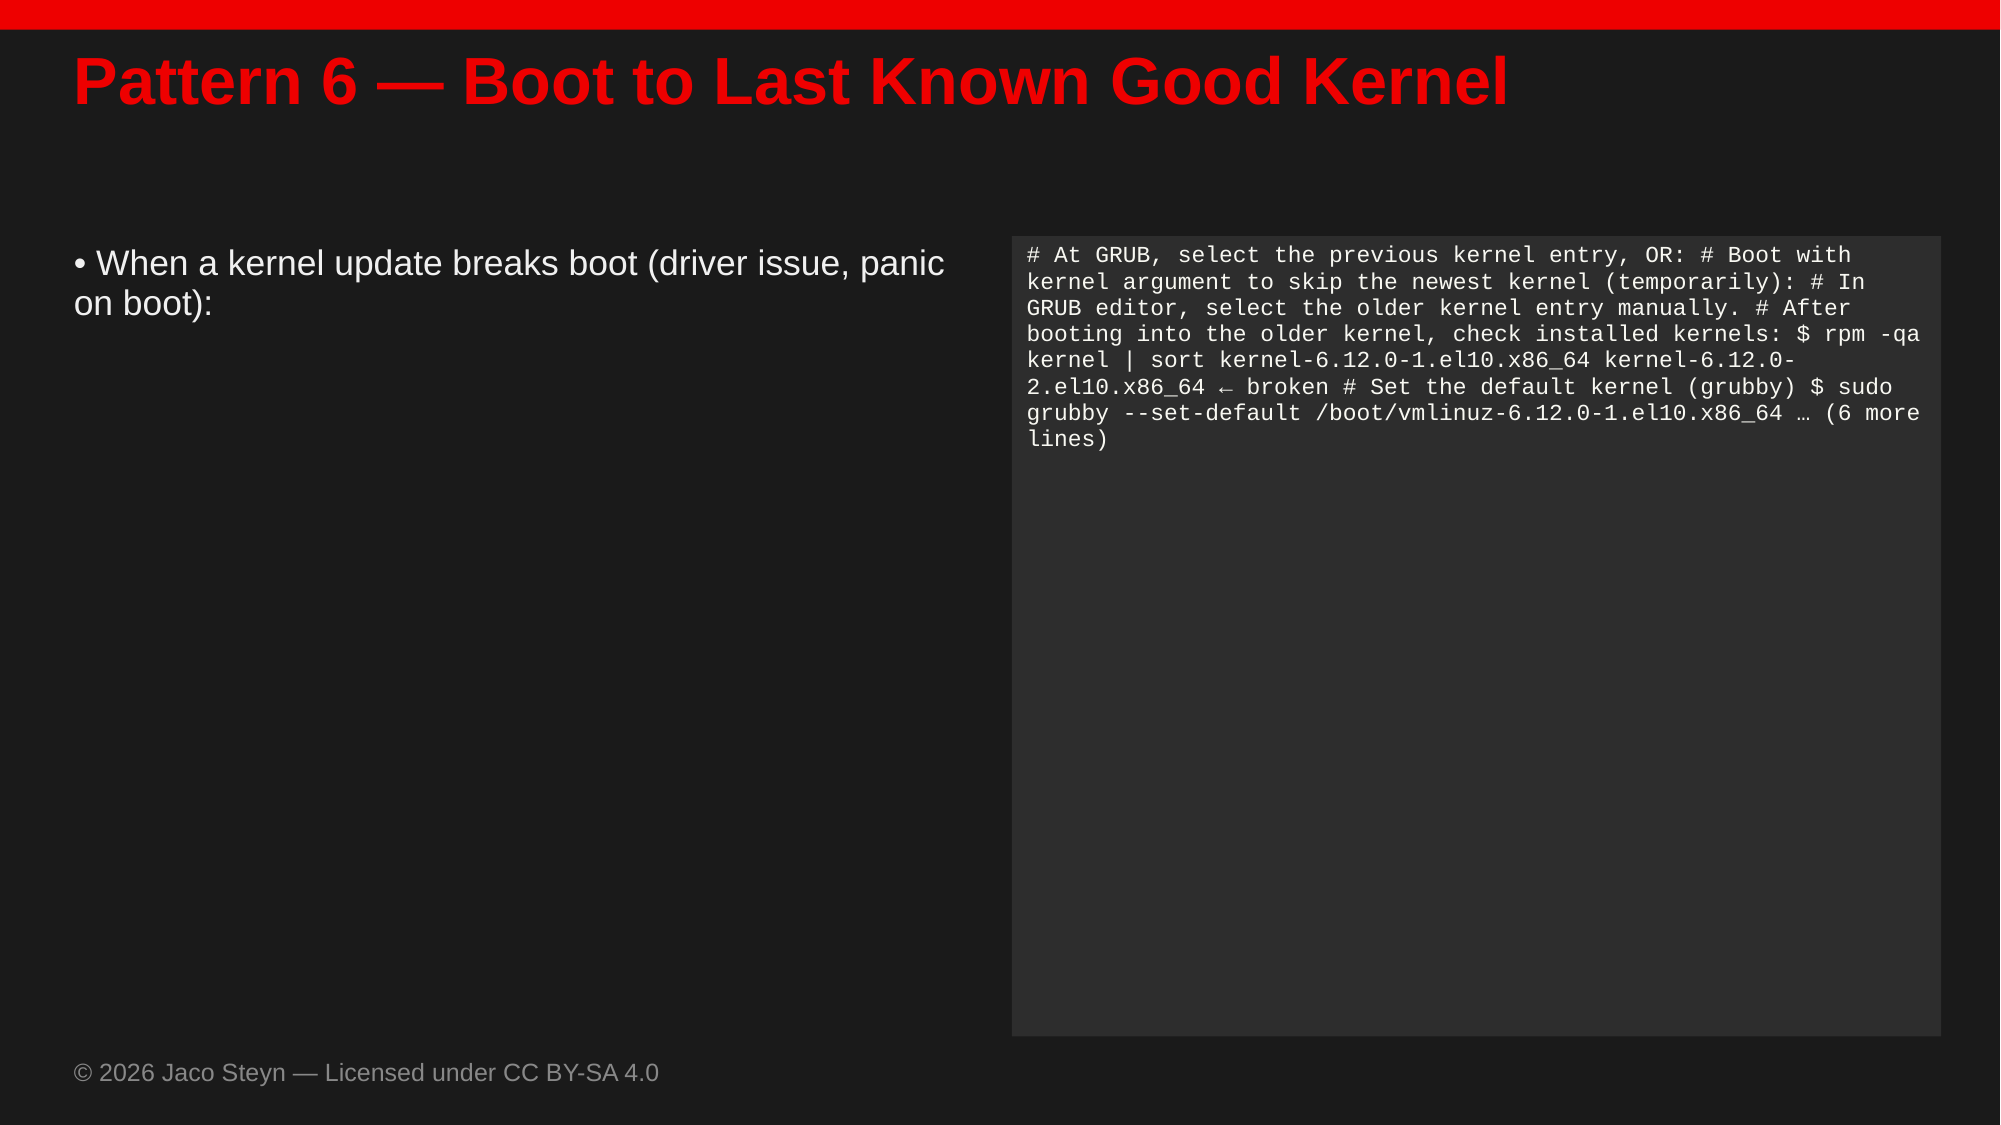

Pattern 6 — Boot to Last Known Good Kernel
• When a kernel update breaks boot (driver issue, panic on boot):
# At GRUB, select the previous kernel entry, OR: # Boot with kernel argument to skip the newest kernel (temporarily): # In GRUB editor, select the older kernel entry manually. # After booting into the older kernel, check installed kernels: $ rpm -qa kernel | sort kernel-6.12.0-1.el10.x86_64 kernel-6.12.0-2.el10.x86_64 ← broken # Set the default kernel (grubby) $ sudo grubby --set-default /boot/vmlinuz-6.12.0-1.el10.x86_64 … (6 more lines)
© 2026 Jaco Steyn — Licensed under CC BY-SA 4.0